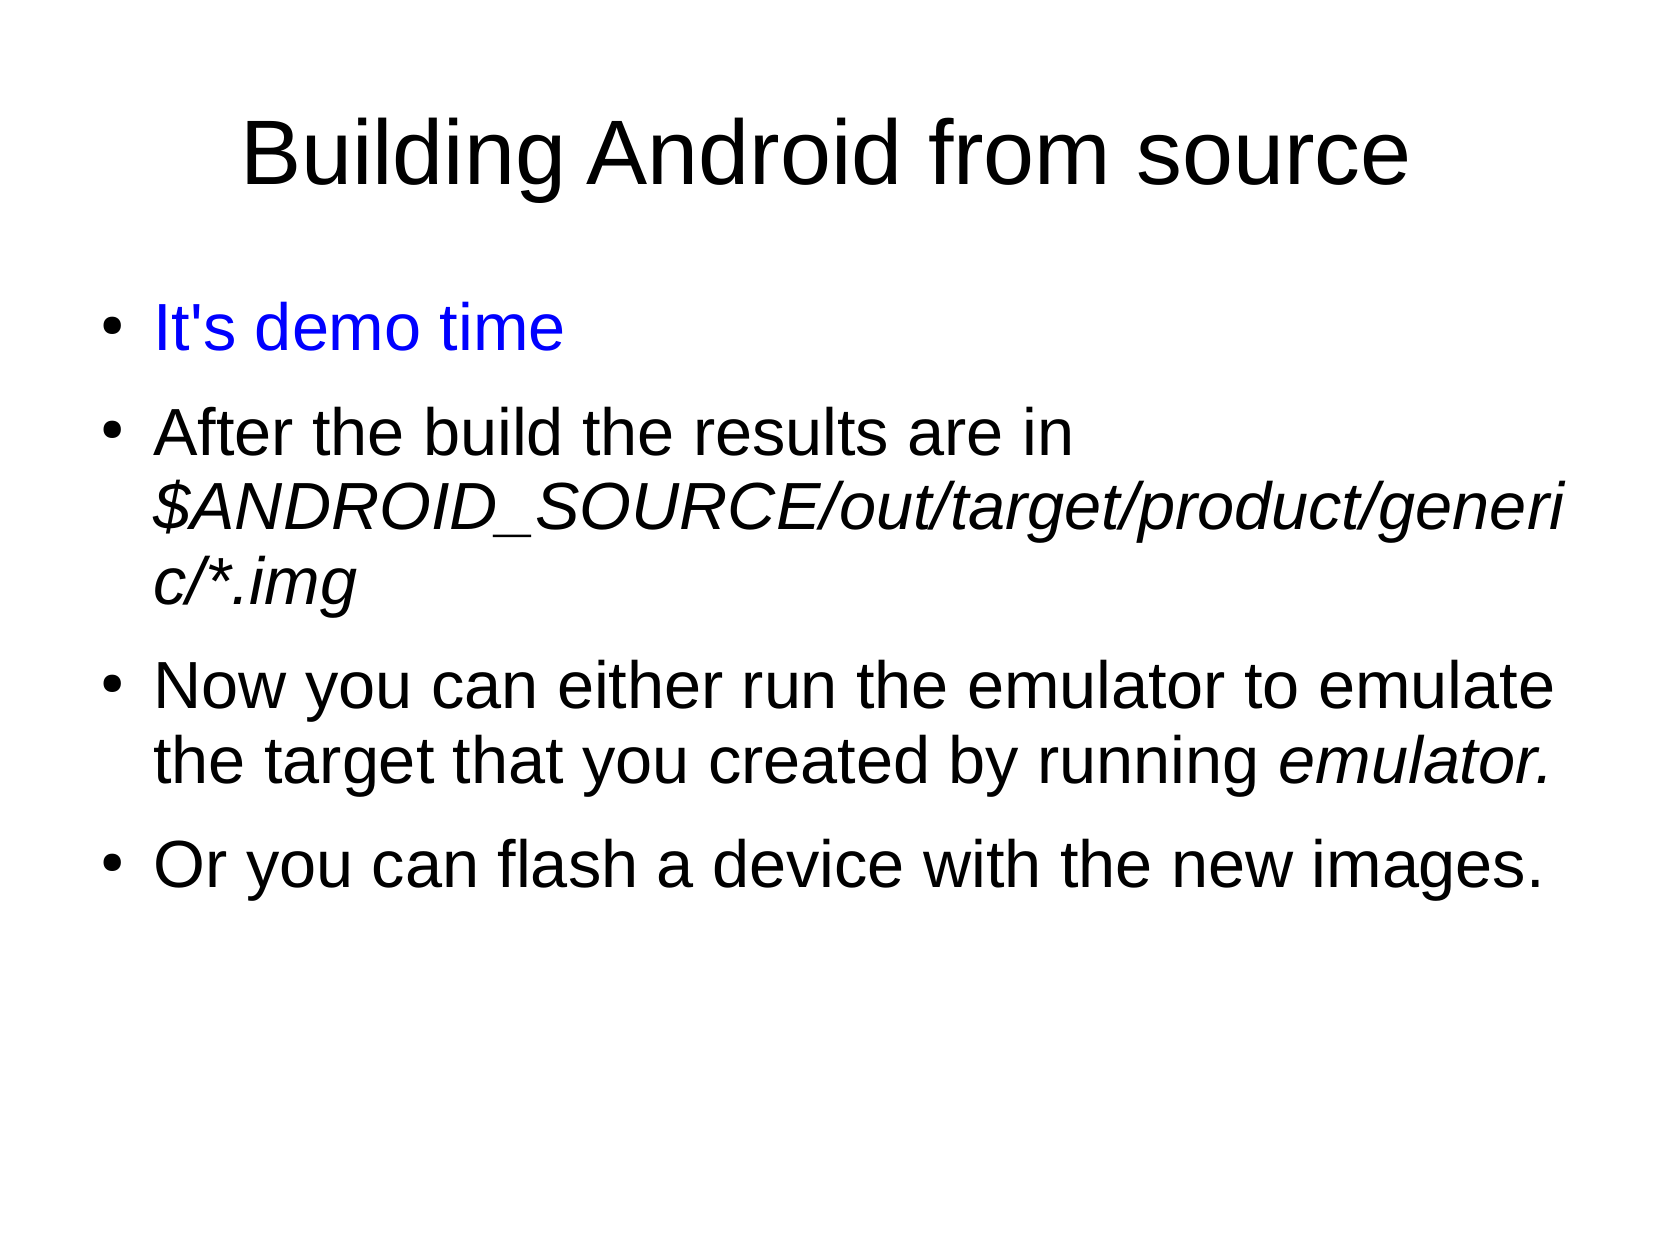

# Building Android from source
It's demo time
After the build the results are in $ANDROID_SOURCE/out/target/product/generic/*.img
Now you can either run the emulator to emulate the target that you created by running emulator.
Or you can flash a device with the new images.